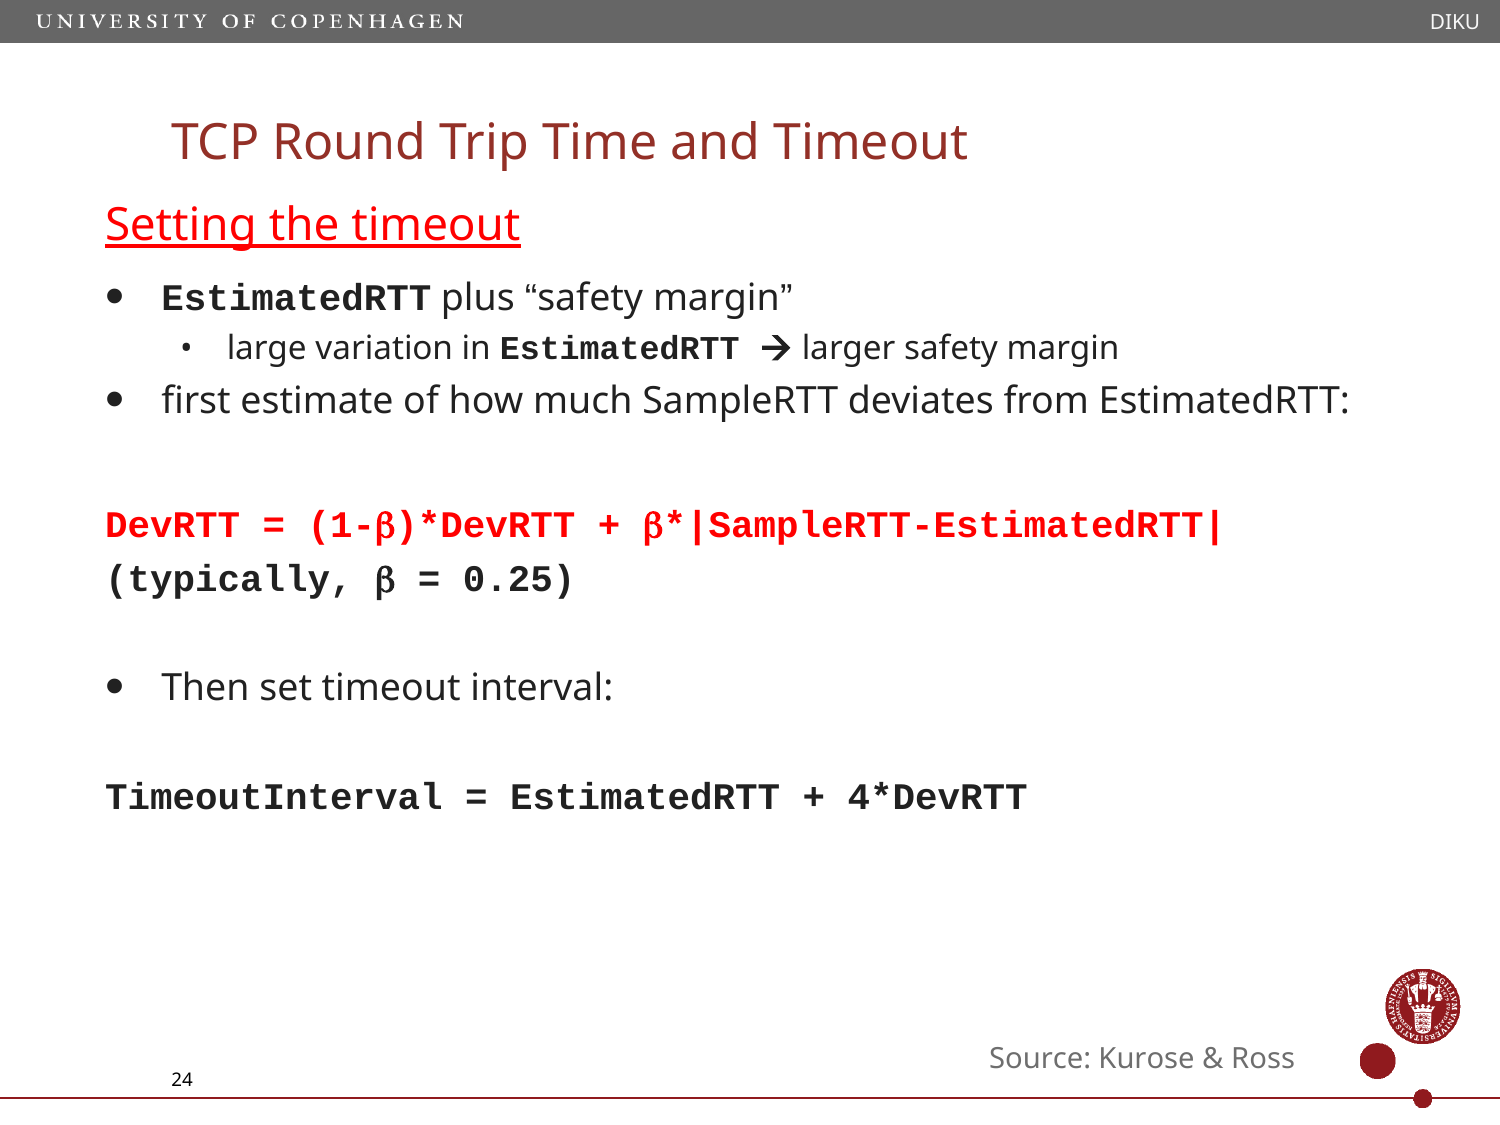

DIKU
# TCP Round Trip Time and Timeout
Setting the timeout
EstimatedRTT plus “safety margin”
large variation in EstimatedRTT  larger safety margin
first estimate of how much SampleRTT deviates from EstimatedRTT:
DevRTT = (1-)*DevRTT + *|SampleRTT-EstimatedRTT|
(typically,  = 0.25)
Then set timeout interval:
TimeoutInterval = EstimatedRTT + 4*DevRTT
Source: Kurose & Ross